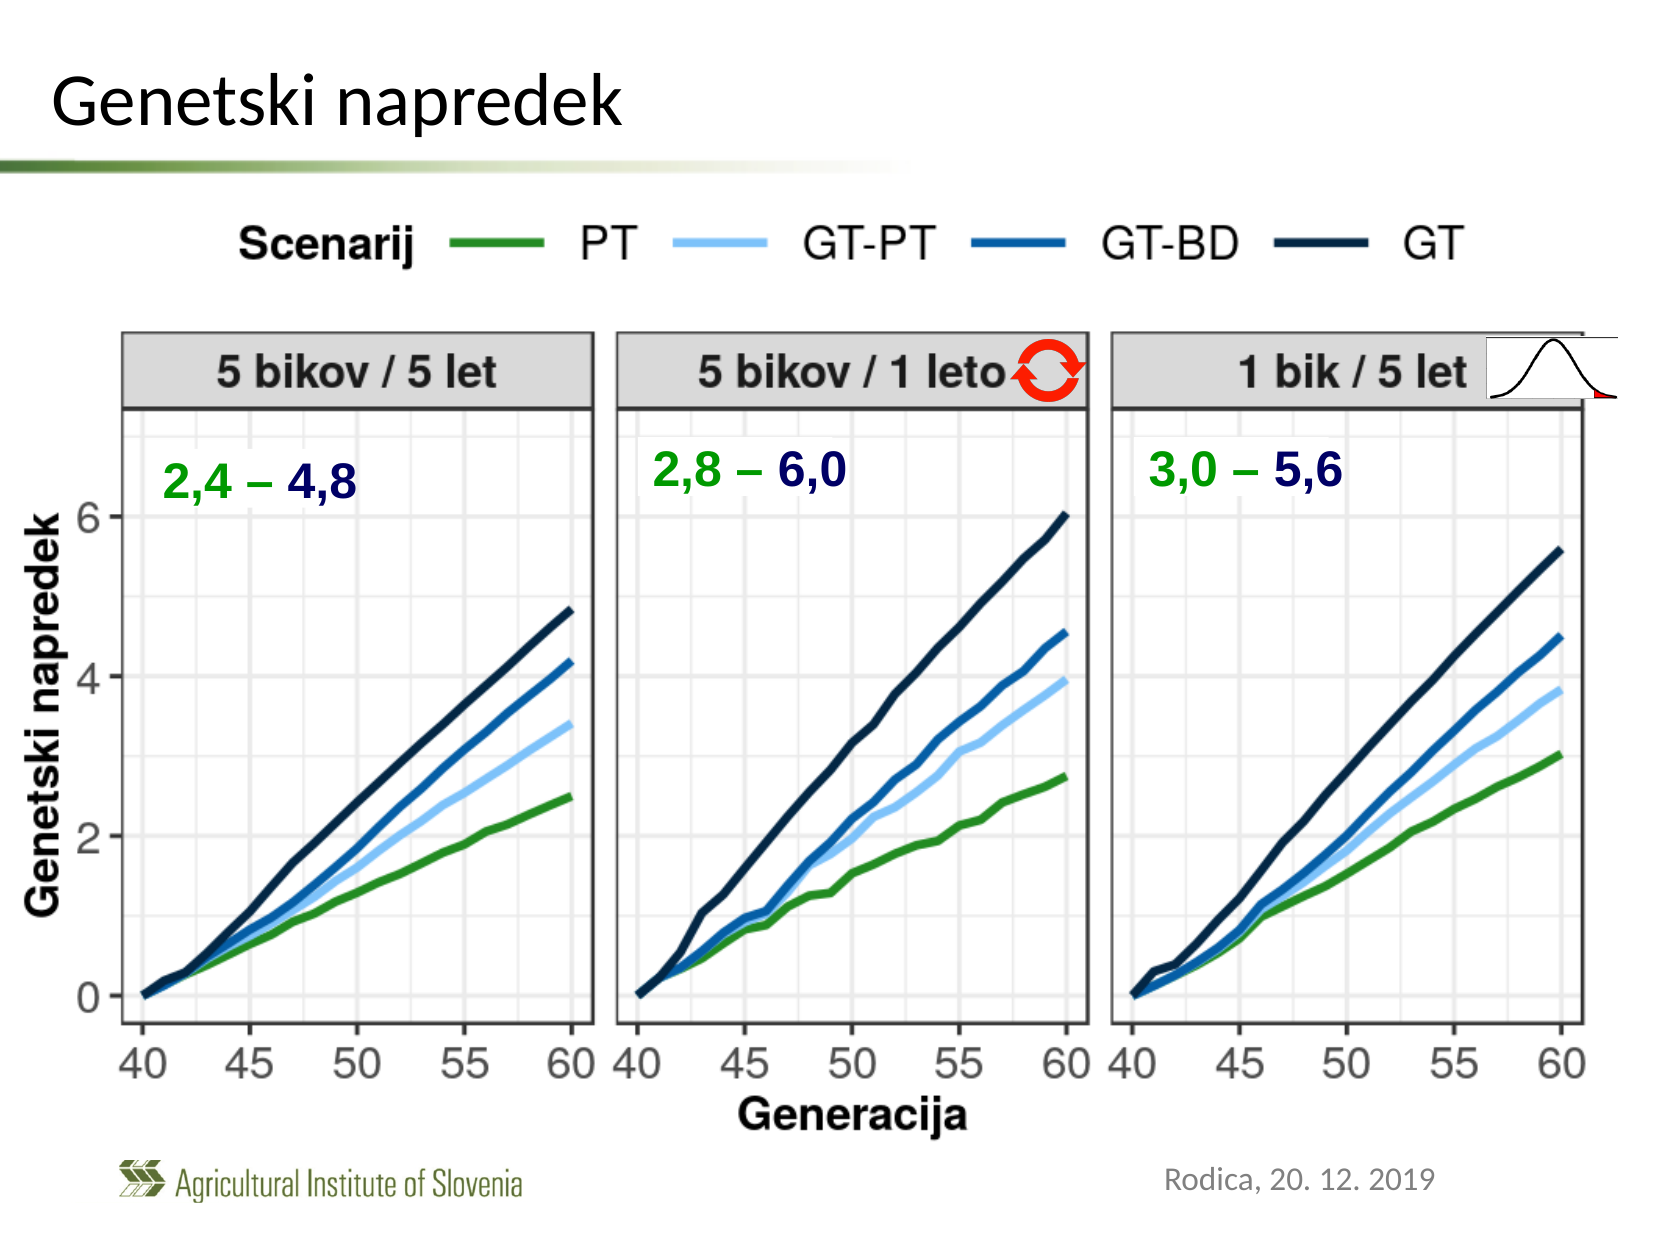

Genetski napredek
2,8 – 6,0
3,0 – 5,6
2,4 – 4,8